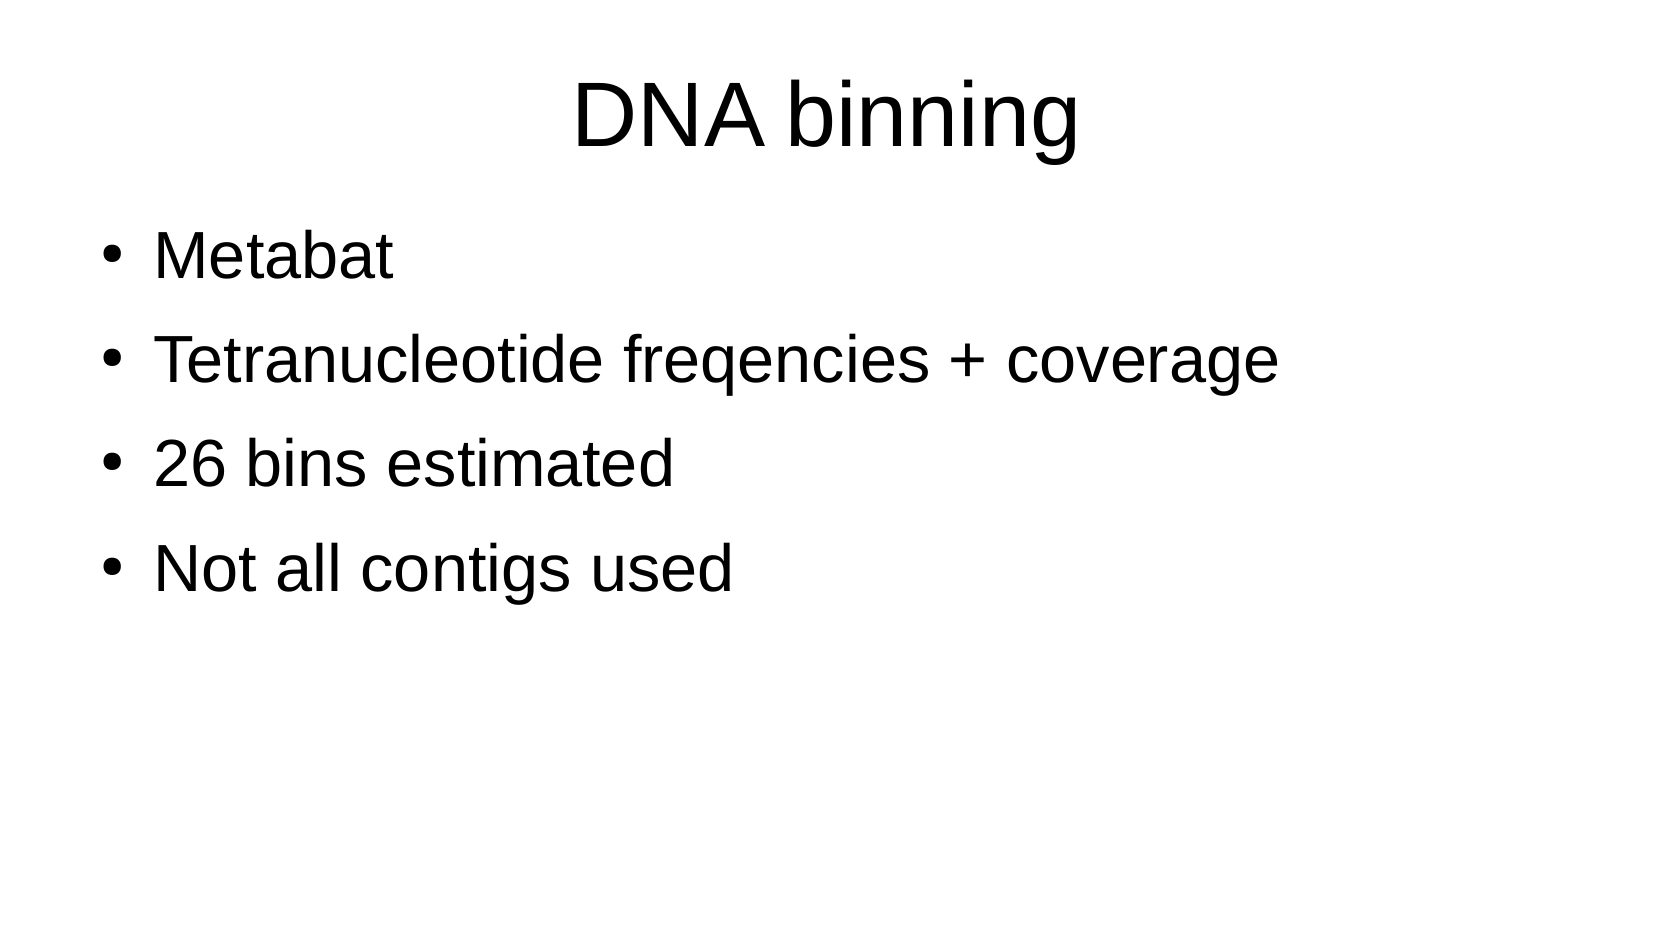

# DNA binning
Metabat
Tetranucleotide freqencies + coverage
26 bins estimated
Not all contigs used